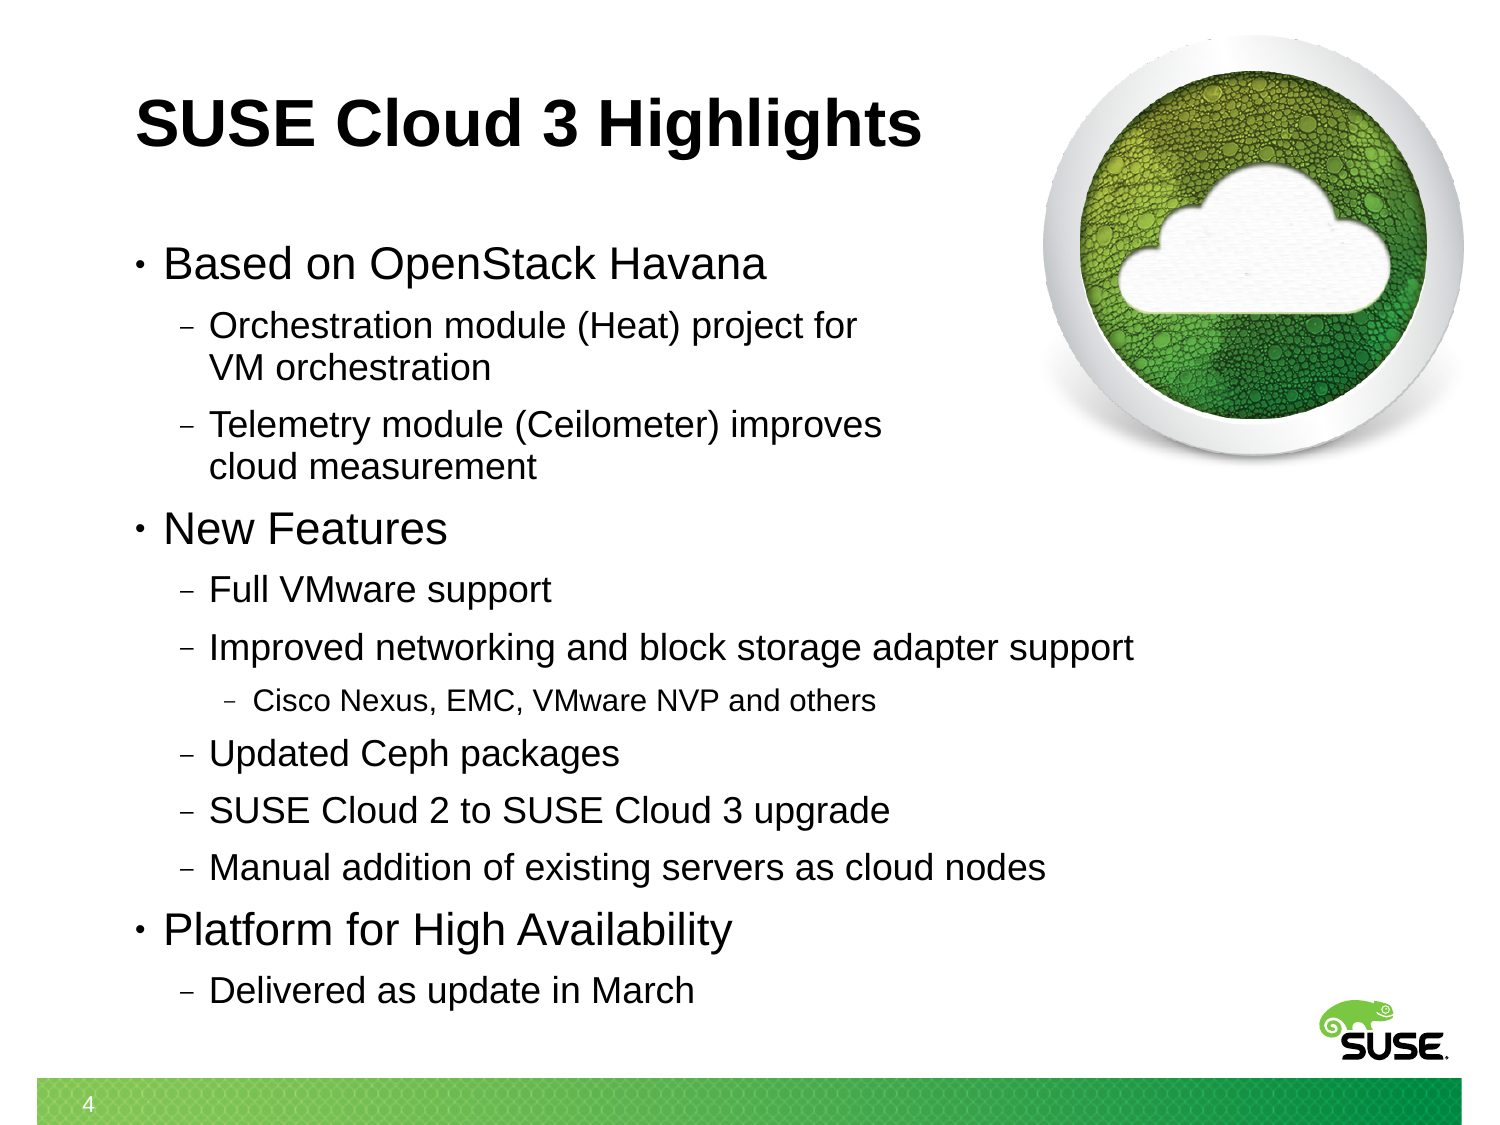

# SUSE Cloud 3 Highlights
Based on OpenStack Havana
Orchestration module (Heat) project for
VM orchestration
Telemetry module (Ceilometer) improves
cloud measurement
New Features
Full VMware support
Improved networking and block storage adapter support
Cisco Nexus, EMC, VMware NVP and others
Updated Ceph packages
SUSE Cloud 2 to SUSE Cloud 3 upgrade
Manual addition of existing servers as cloud nodes
Platform for High Availability
Delivered as update in March